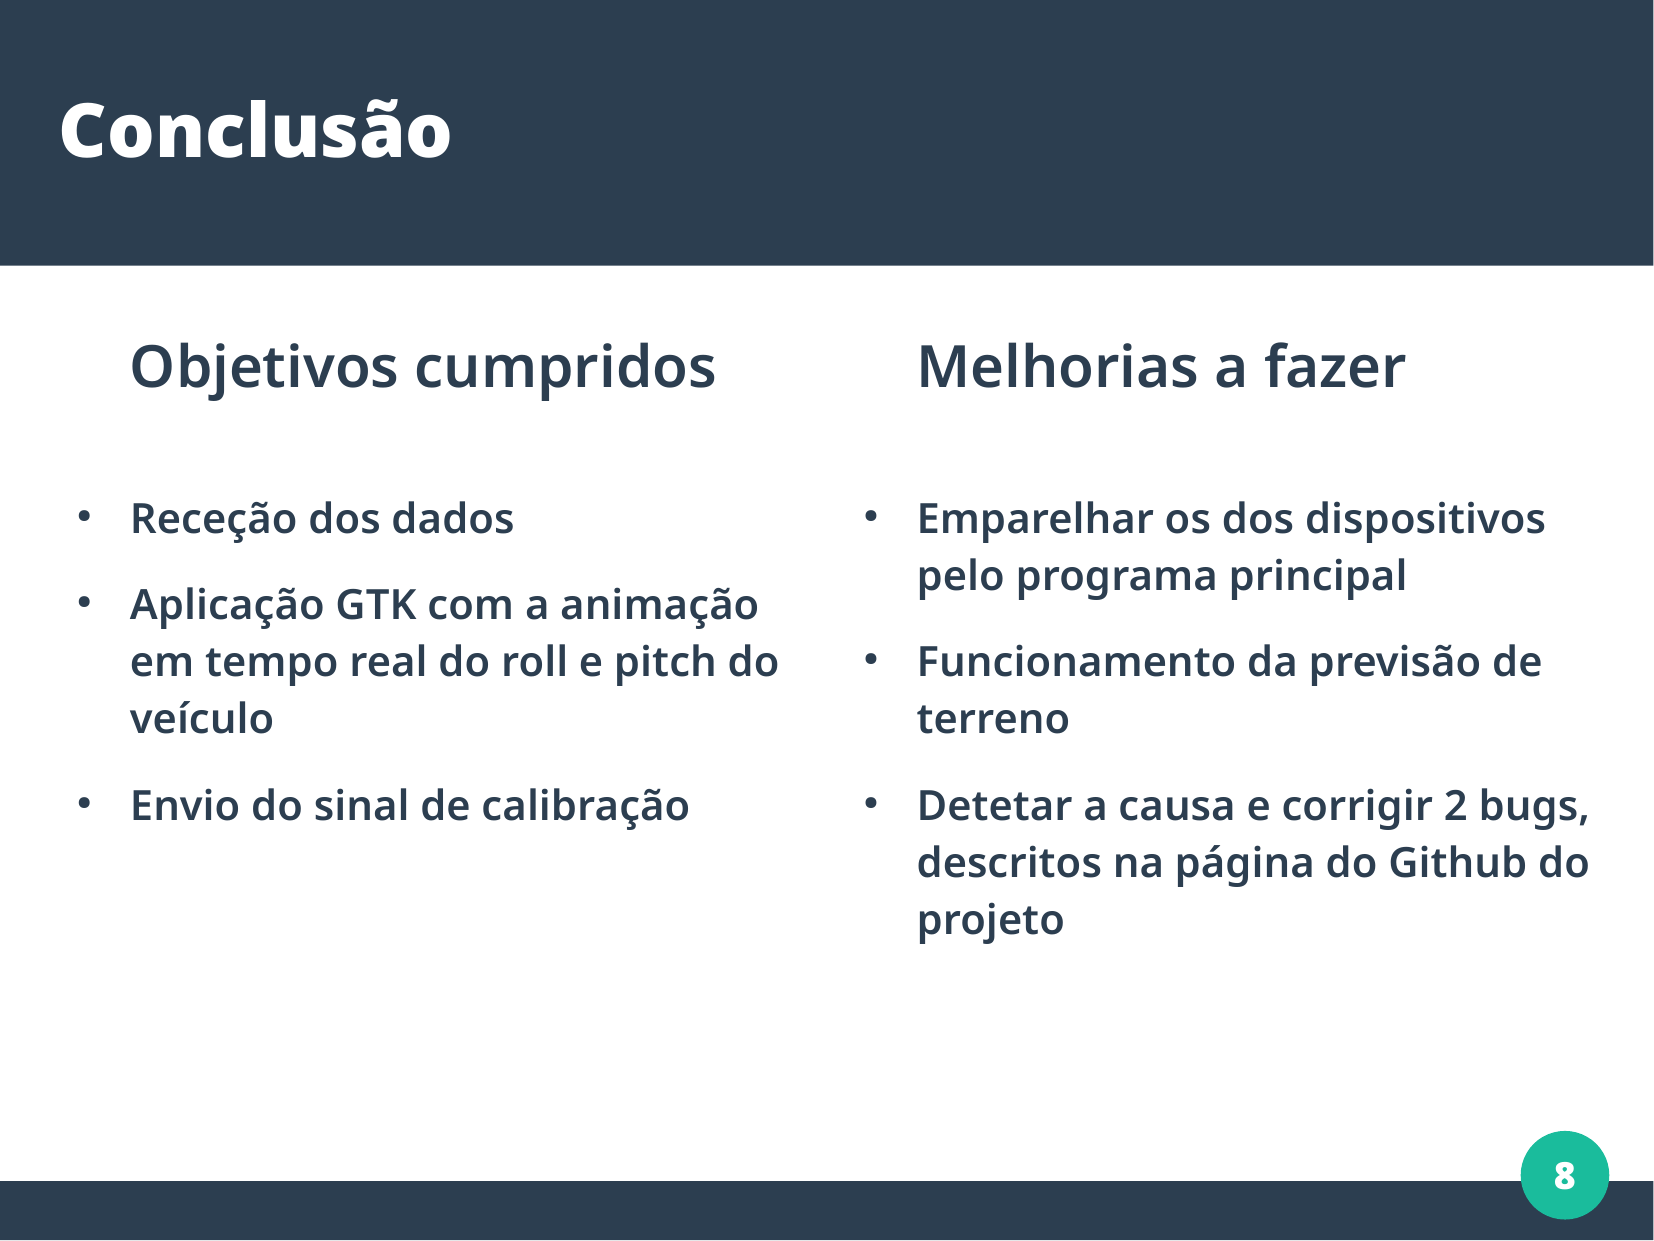

# Conclusão
Objetivos cumpridos
Receção dos dados
Aplicação GTK com a animação em tempo real do roll e pitch do veículo
Envio do sinal de calibração
Melhorias a fazer
Emparelhar os dos dispositivos pelo programa principal
Funcionamento da previsão de terreno
Detetar a causa e corrigir 2 bugs, descritos na página do Github do projeto
8